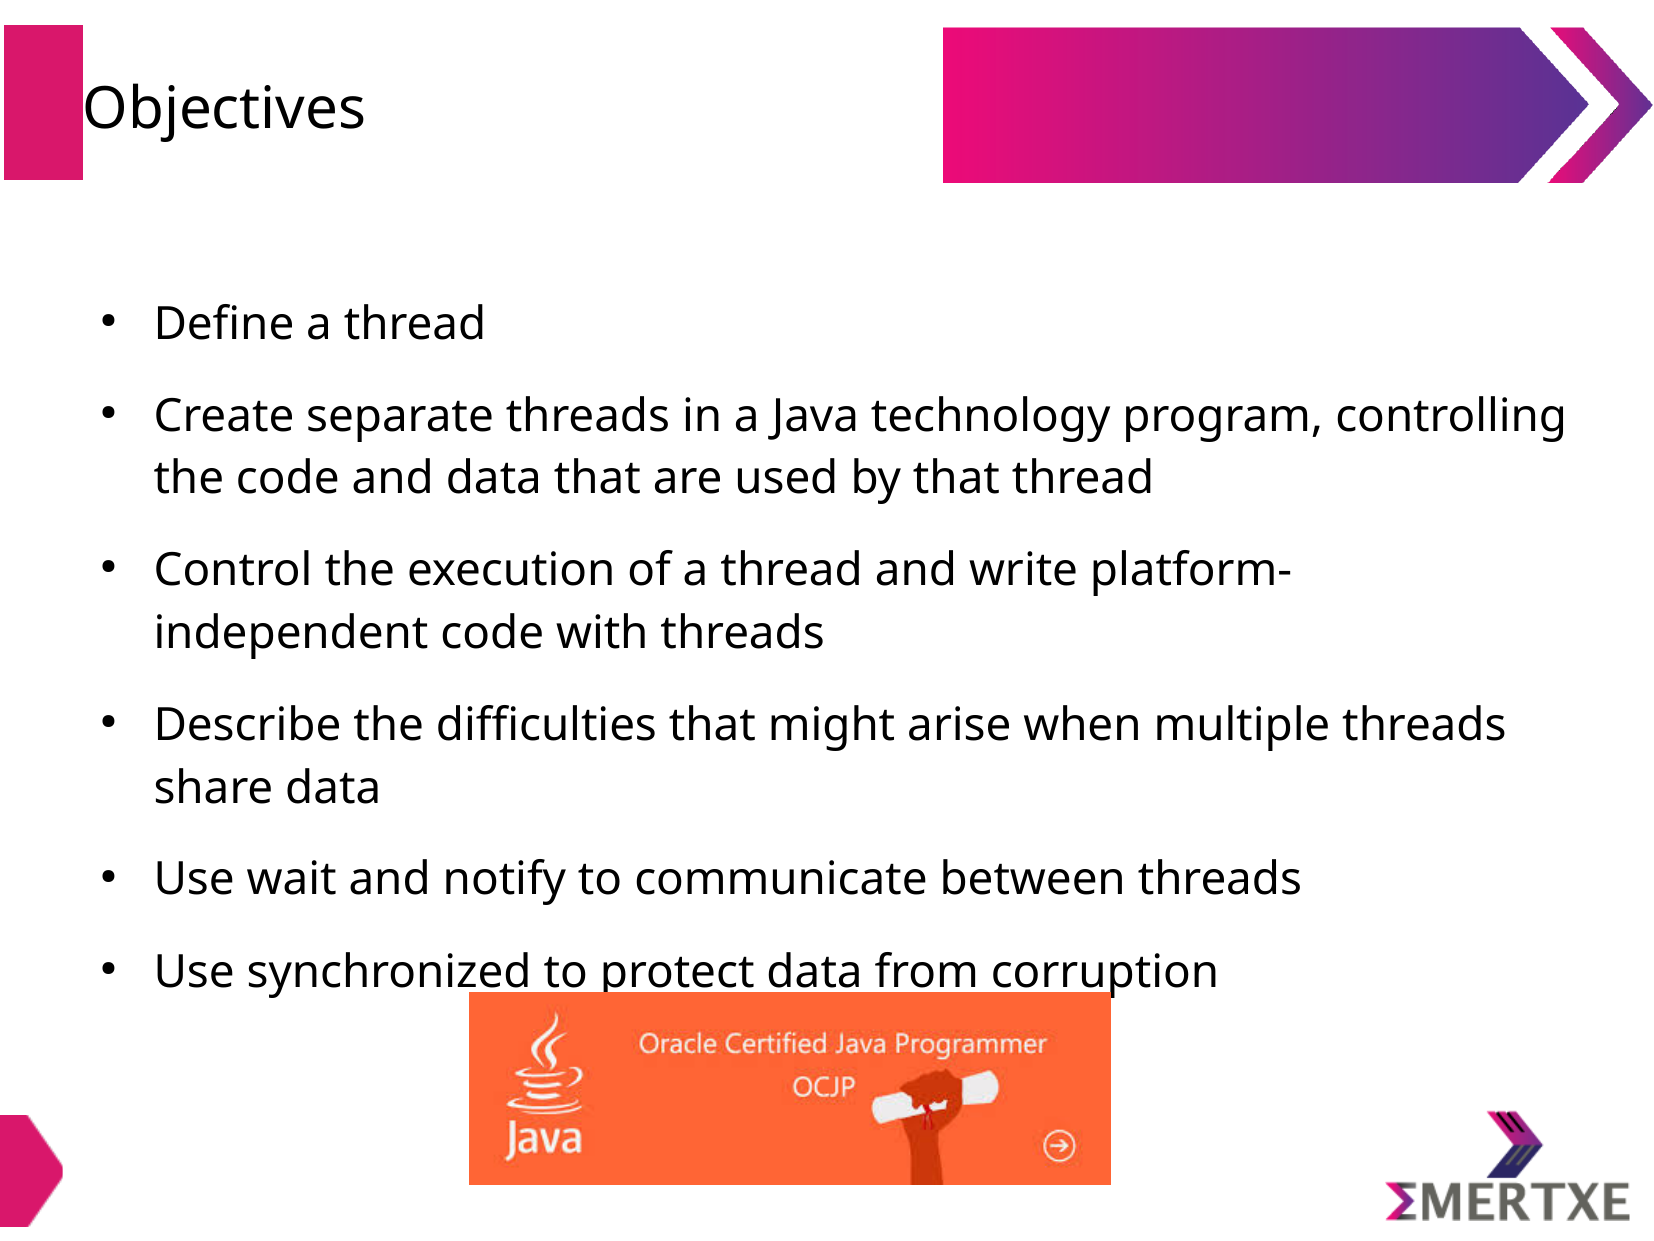

# Objectives
Define a thread
Create separate threads in a Java technology program, controlling the code and data that are used by that thread
Control the execution of a thread and write platform- independent code with threads
Describe the difficulties that might arise when multiple threads share data
Use wait and notify to communicate between threads
Use synchronized to protect data from corruption